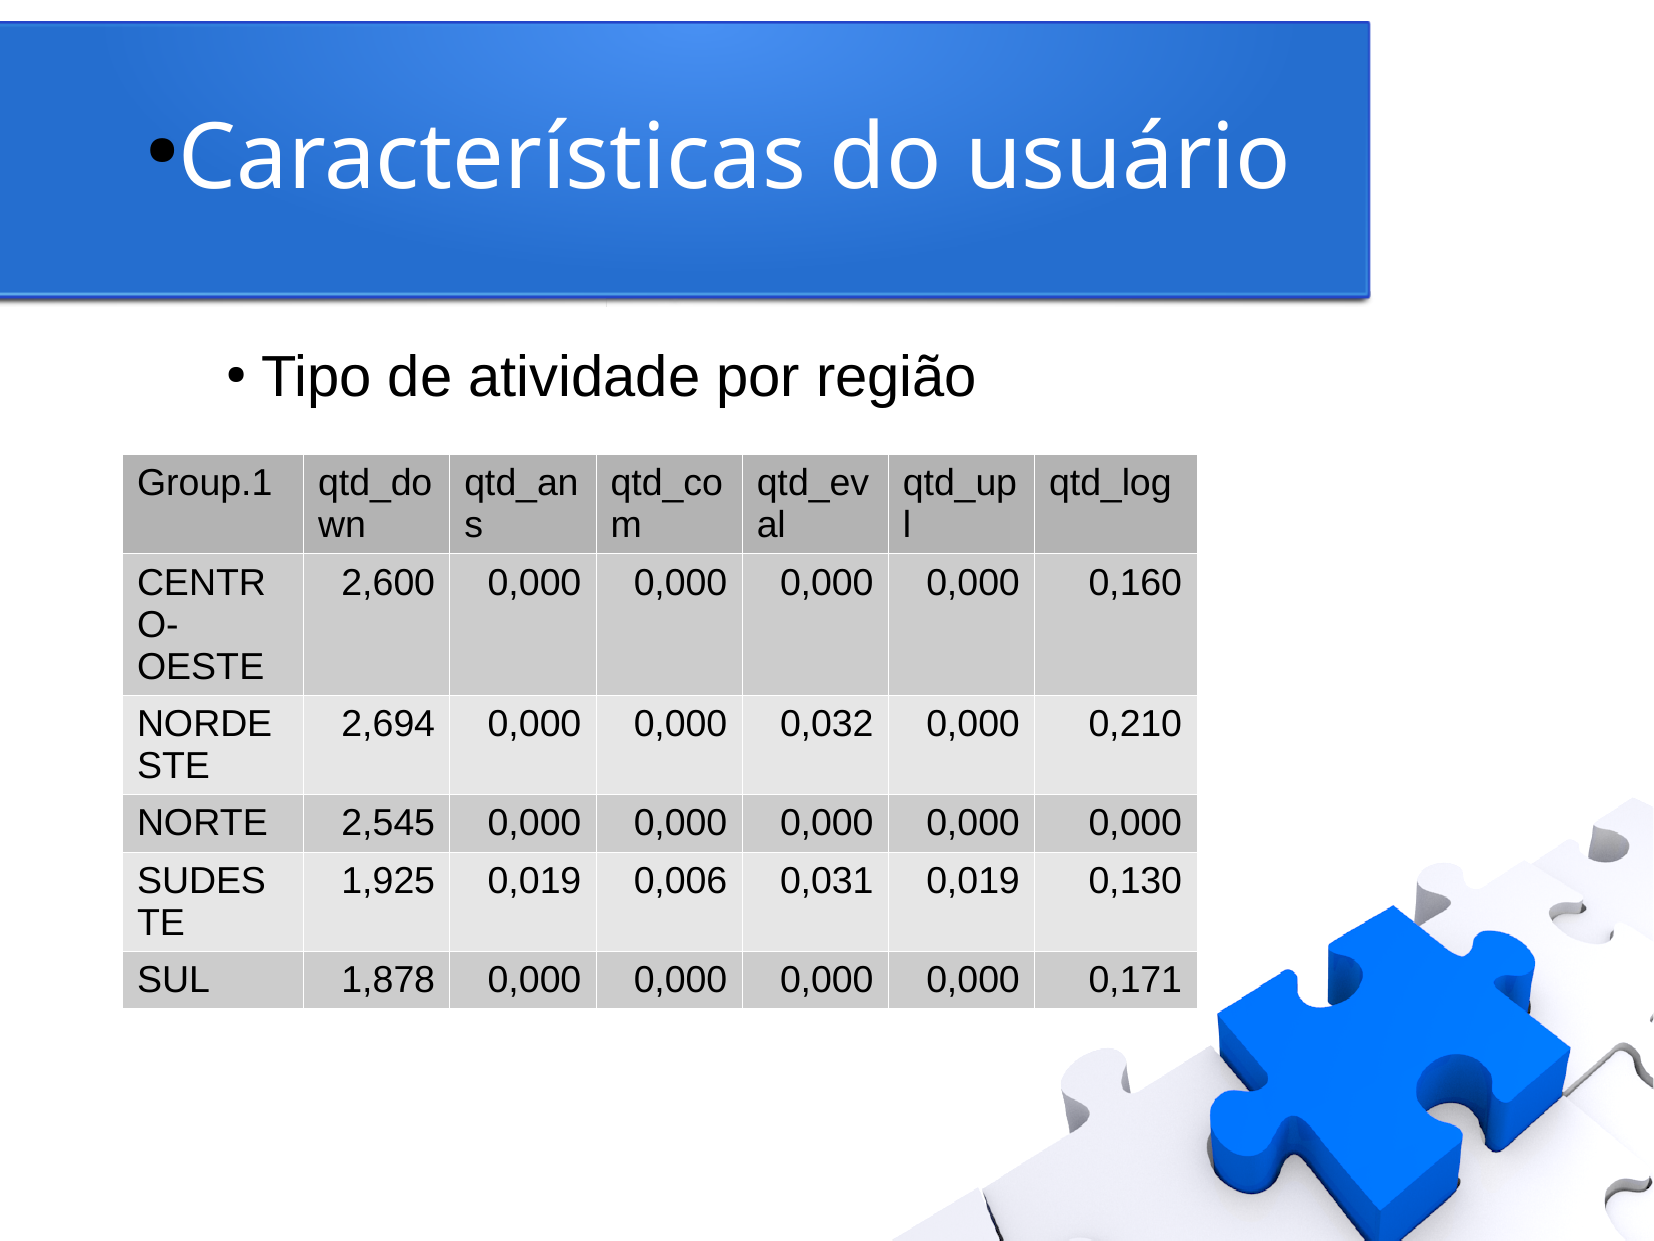

# Características do usuário
Tipo de atividade por região
| Group.1 | qtd\_down | qtd\_ans | qtd\_com | qtd\_eval | qtd\_upl | qtd\_log |
| --- | --- | --- | --- | --- | --- | --- |
| CENTRO-OESTE | 2,600 | 0,000 | 0,000 | 0,000 | 0,000 | 0,160 |
| NORDESTE | 2,694 | 0,000 | 0,000 | 0,032 | 0,000 | 0,210 |
| NORTE | 2,545 | 0,000 | 0,000 | 0,000 | 0,000 | 0,000 |
| SUDESTE | 1,925 | 0,019 | 0,006 | 0,031 | 0,019 | 0,130 |
| SUL | 1,878 | 0,000 | 0,000 | 0,000 | 0,000 | 0,171 |